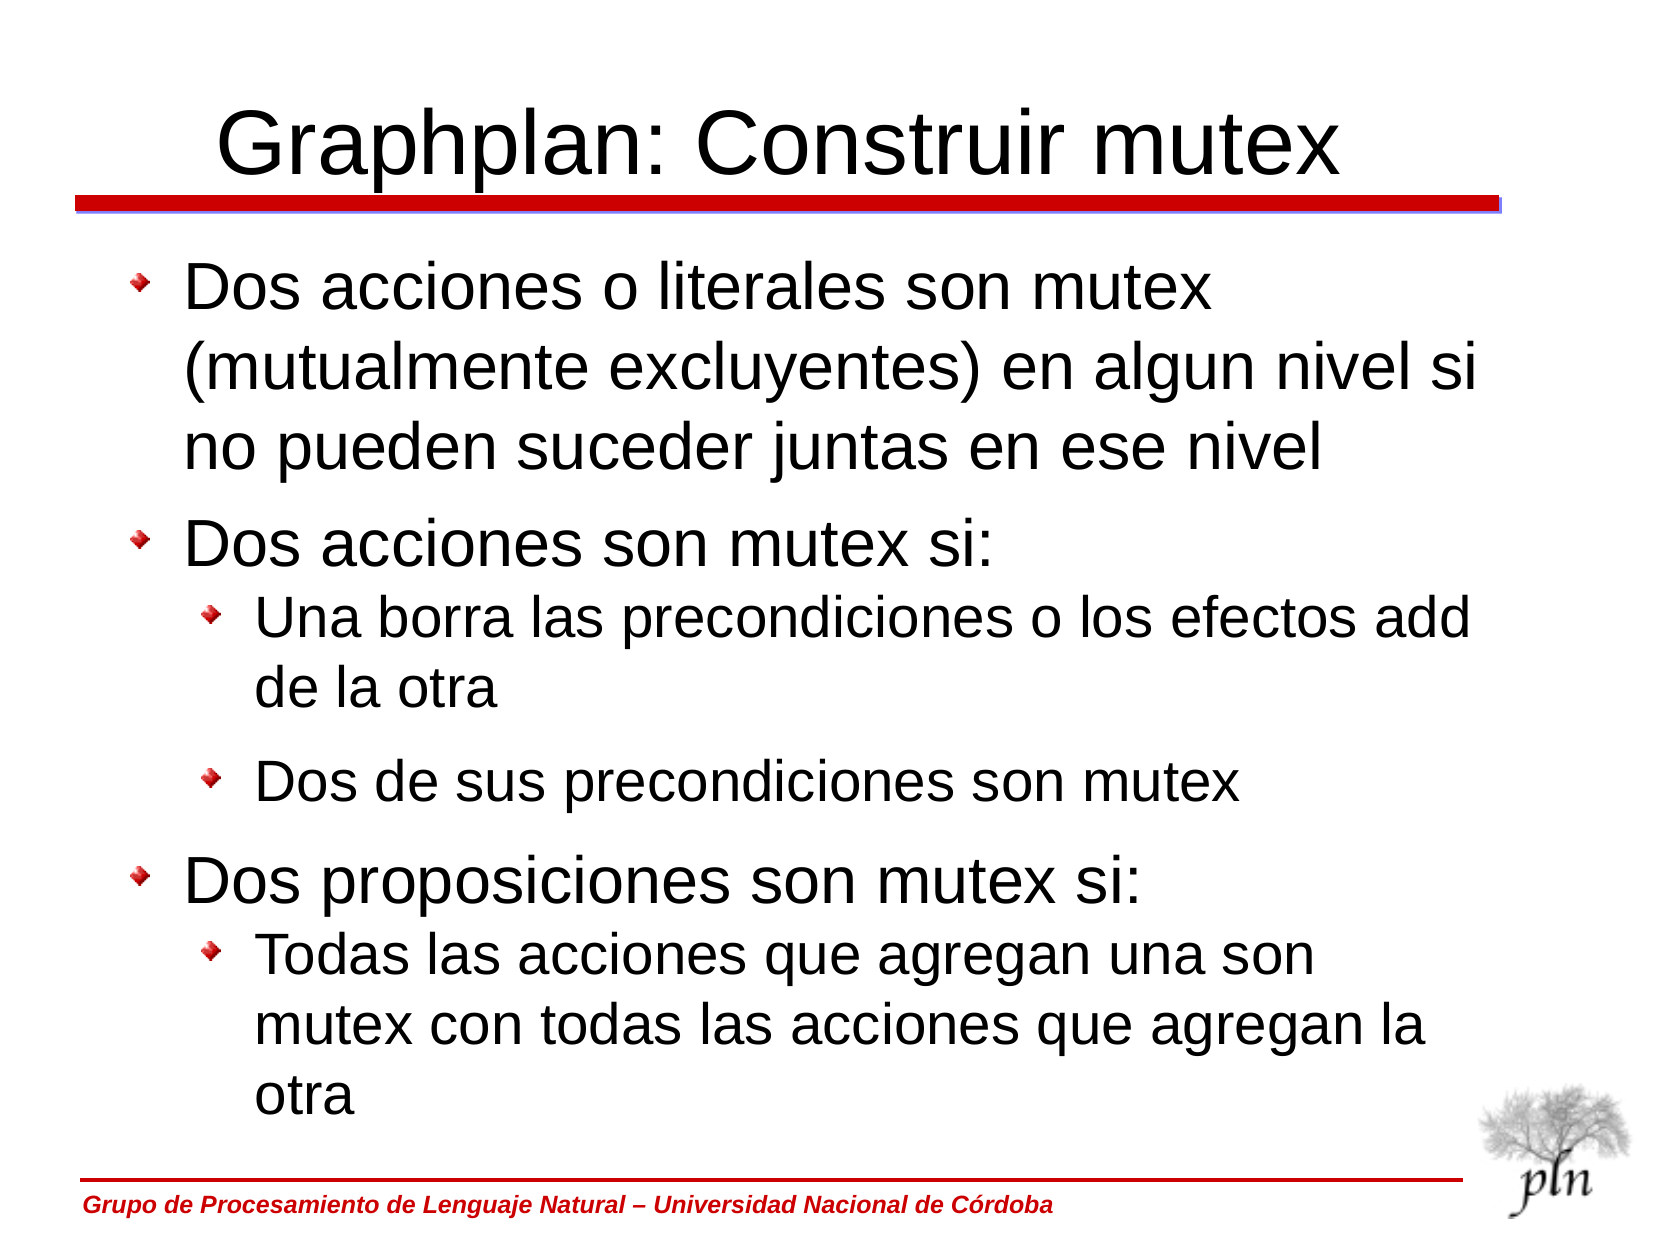

# Graphplan: Construir mutex
Dos acciones o literales son mutex (mutualmente excluyentes) en algun nivel si no pueden suceder juntas en ese nivel
Dos acciones son mutex si:
Una borra las precondiciones o los efectos add de la otra
Dos de sus precondiciones son mutex
Dos proposiciones son mutex si:
Todas las acciones que agregan una son mutex con todas las acciones que agregan la otra